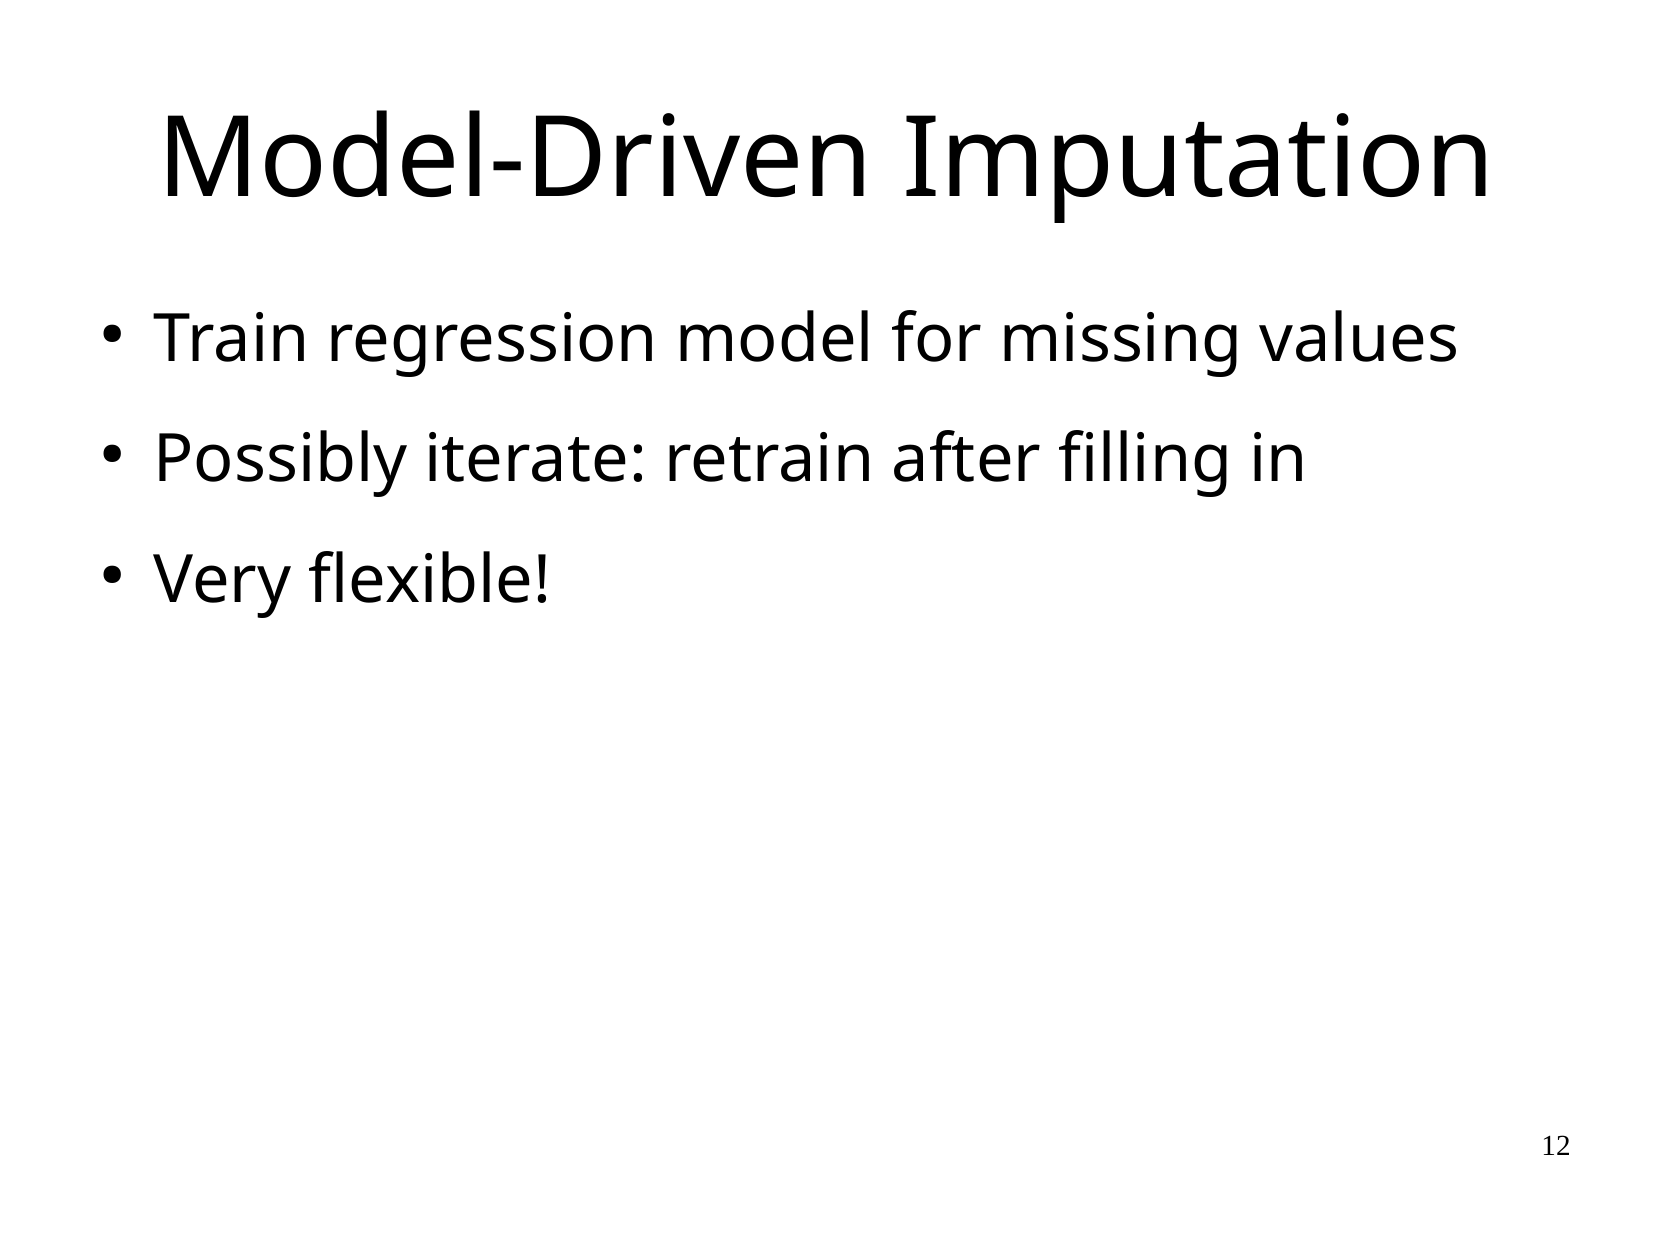

# Model-Driven Imputation
Train regression model for missing values
Possibly iterate: retrain after filling in
Very flexible!
12